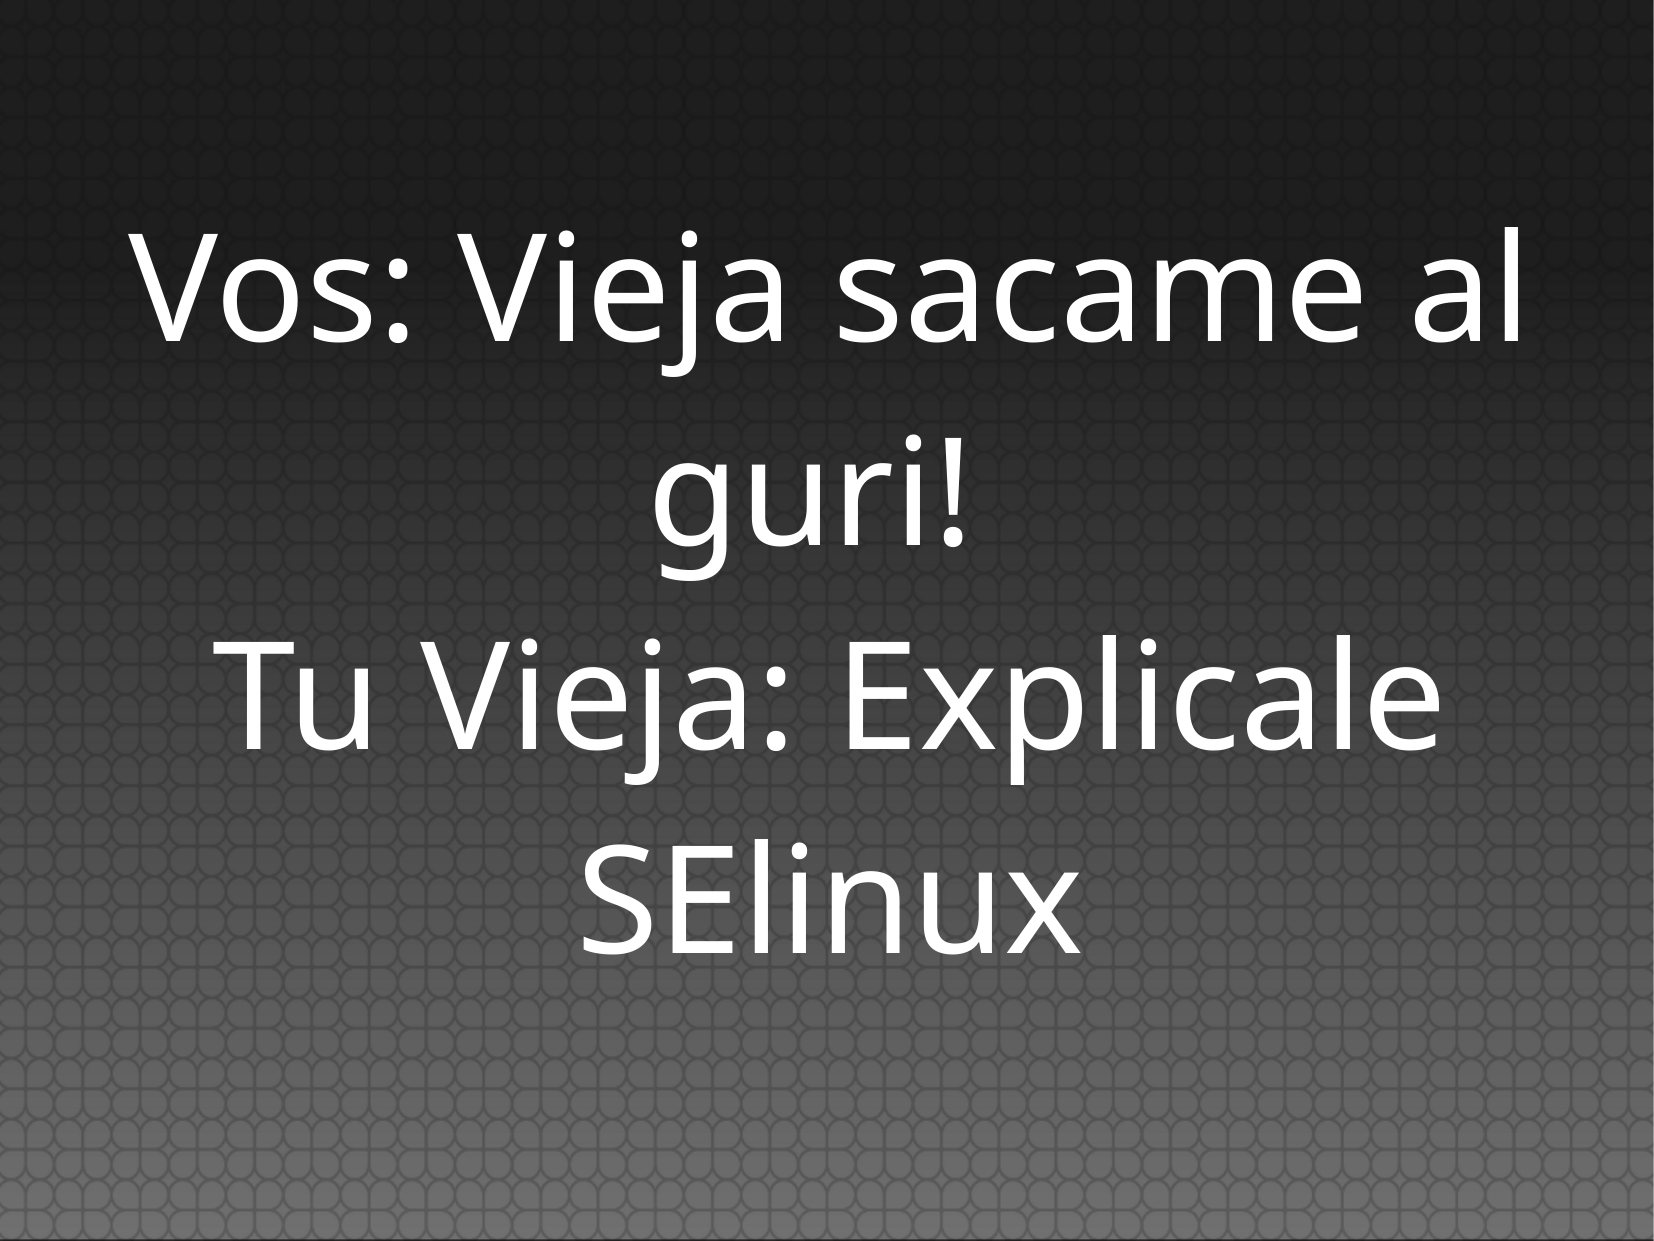

# Vos: Vieja sacame al guri! Tu Vieja: Explicale SElinux